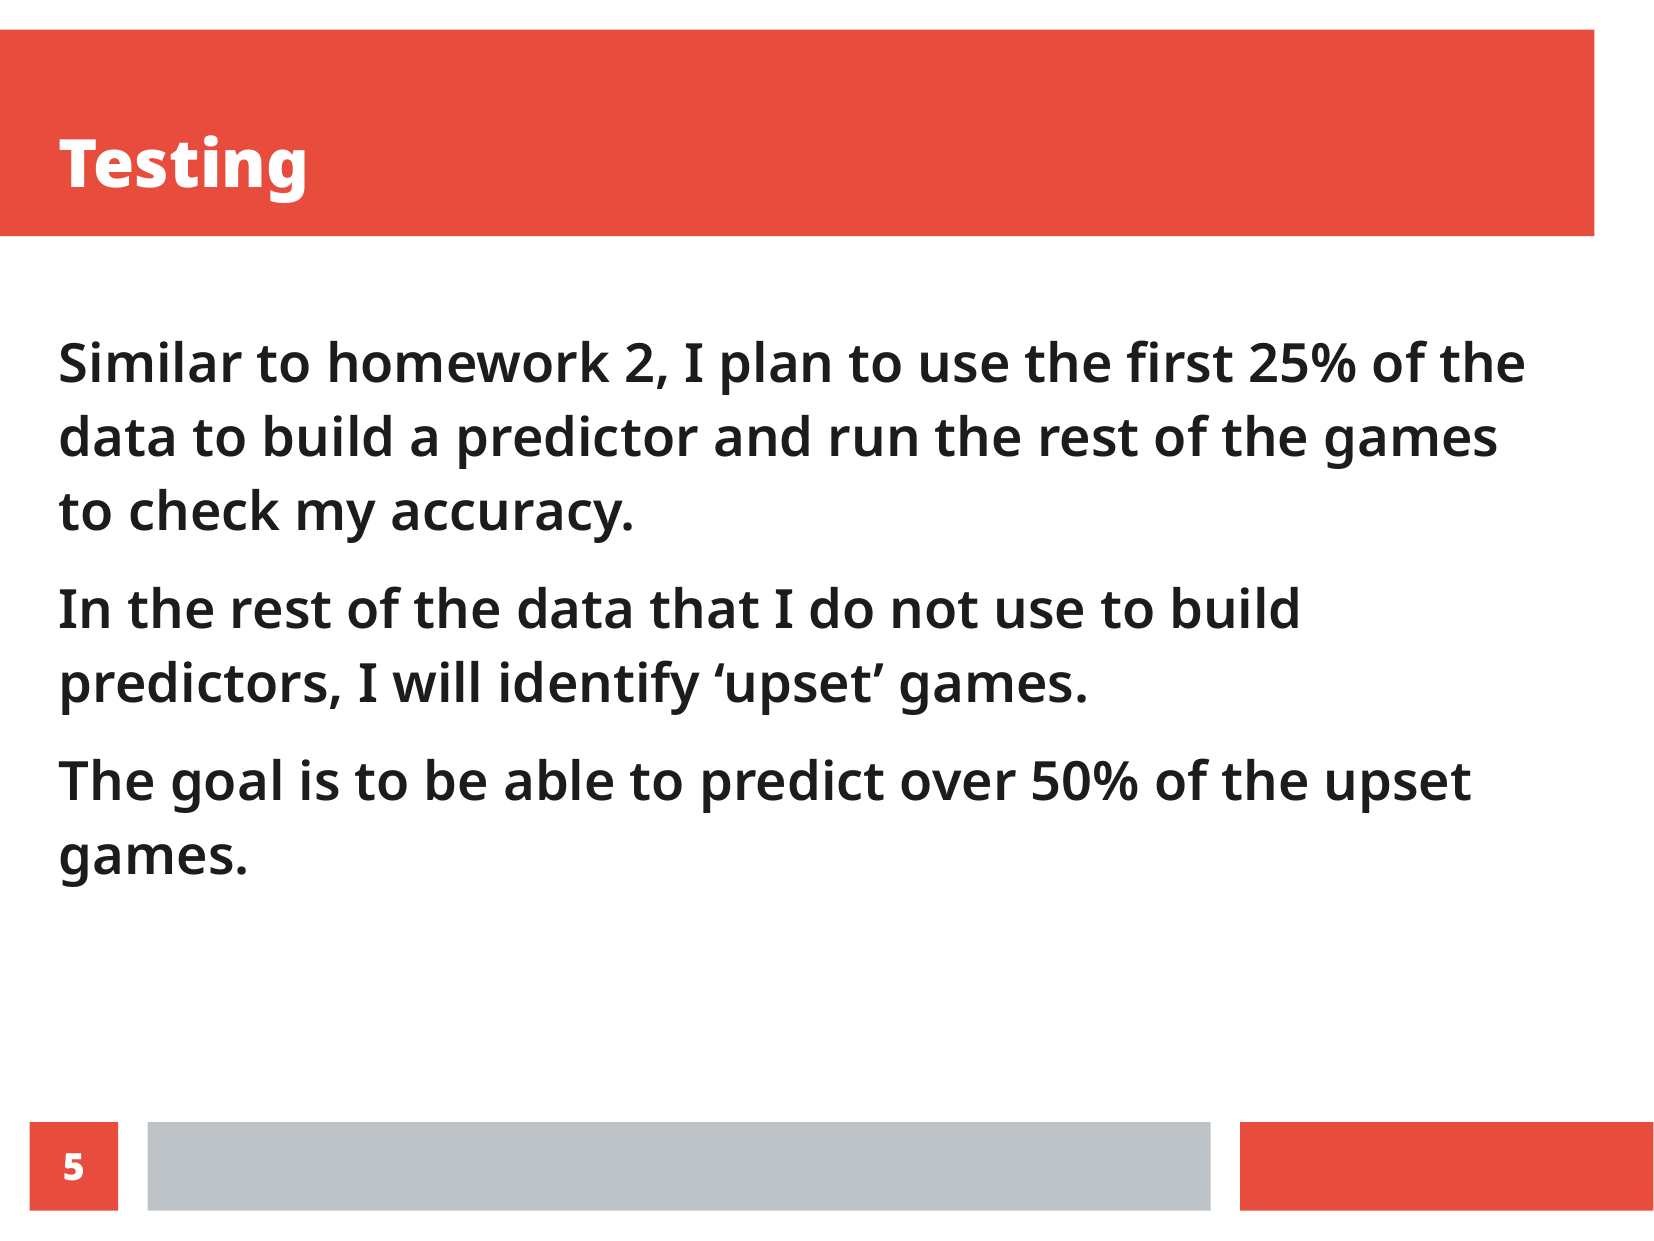

# Testing
Similar to homework 2, I plan to use the first 25% of the data to build a predictor and run the rest of the games to check my accuracy.
In the rest of the data that I do not use to build predictors, I will identify ‘upset’ games.
The goal is to be able to predict over 50% of the upset games.
5